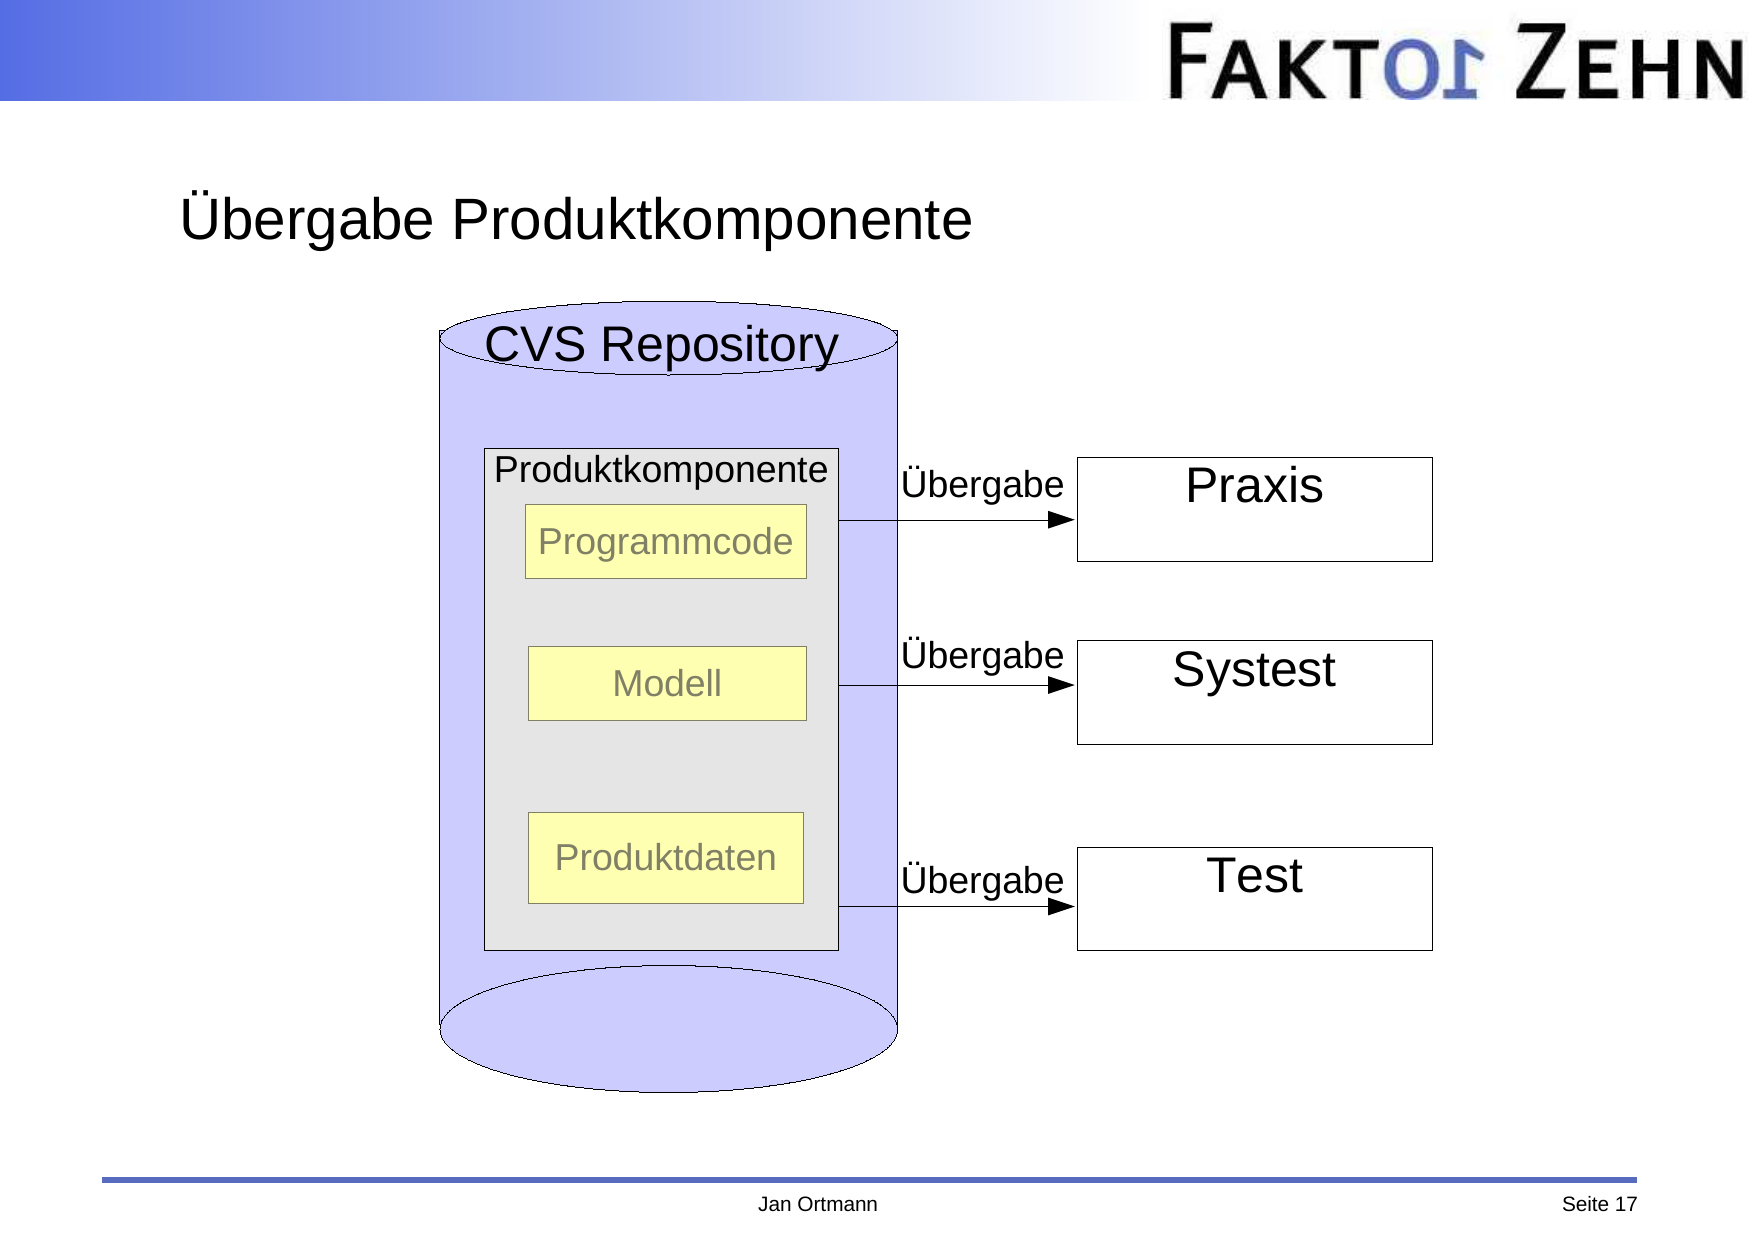

# Übergabe Produktkomponente
CVS Repository
Produktkomponente
Praxis
Übergabe
Programmcode
Übergabe
Systest
Modell
Produktdaten
Test
Übergabe